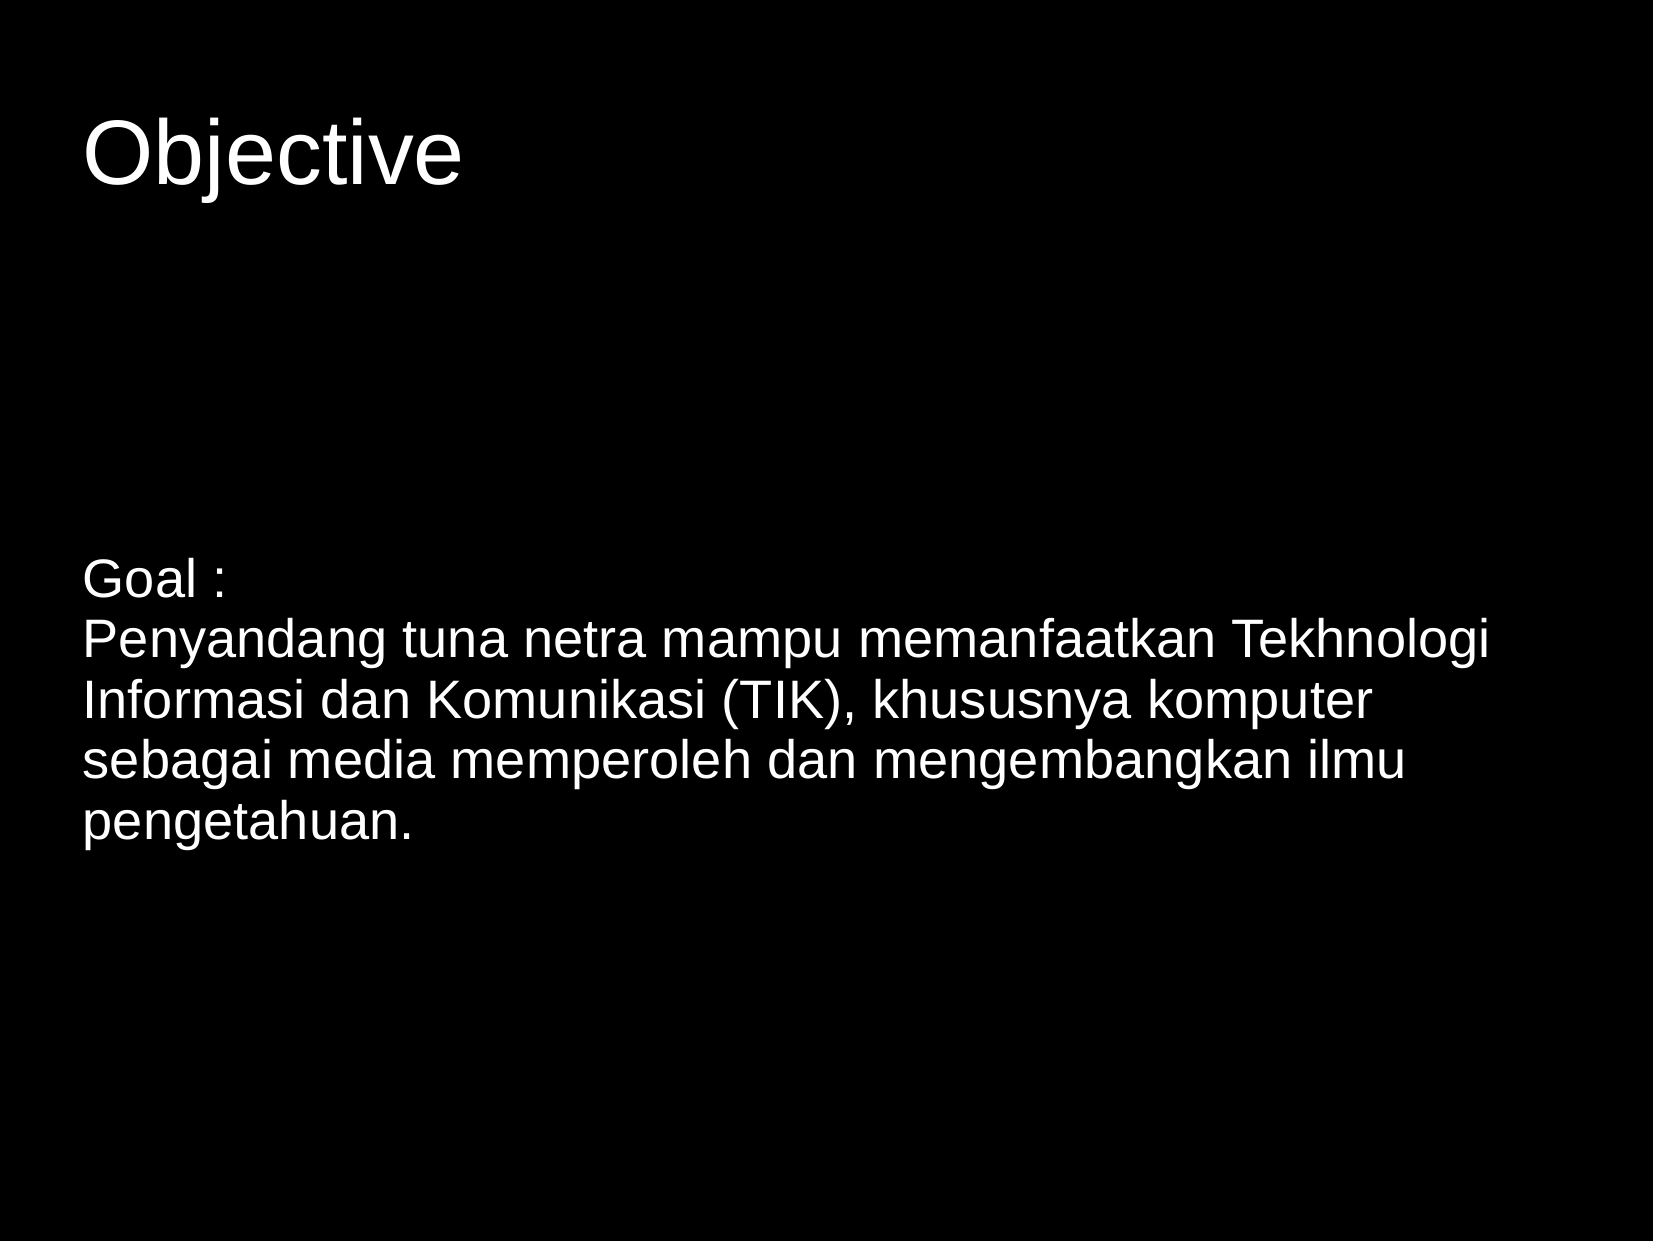

# Objective
Goal :
Penyandang tuna netra mampu memanfaatkan Tekhnologi Informasi dan Komunikasi (TIK), khususnya komputer sebagai media memperoleh dan mengembangkan ilmu pengetahuan.